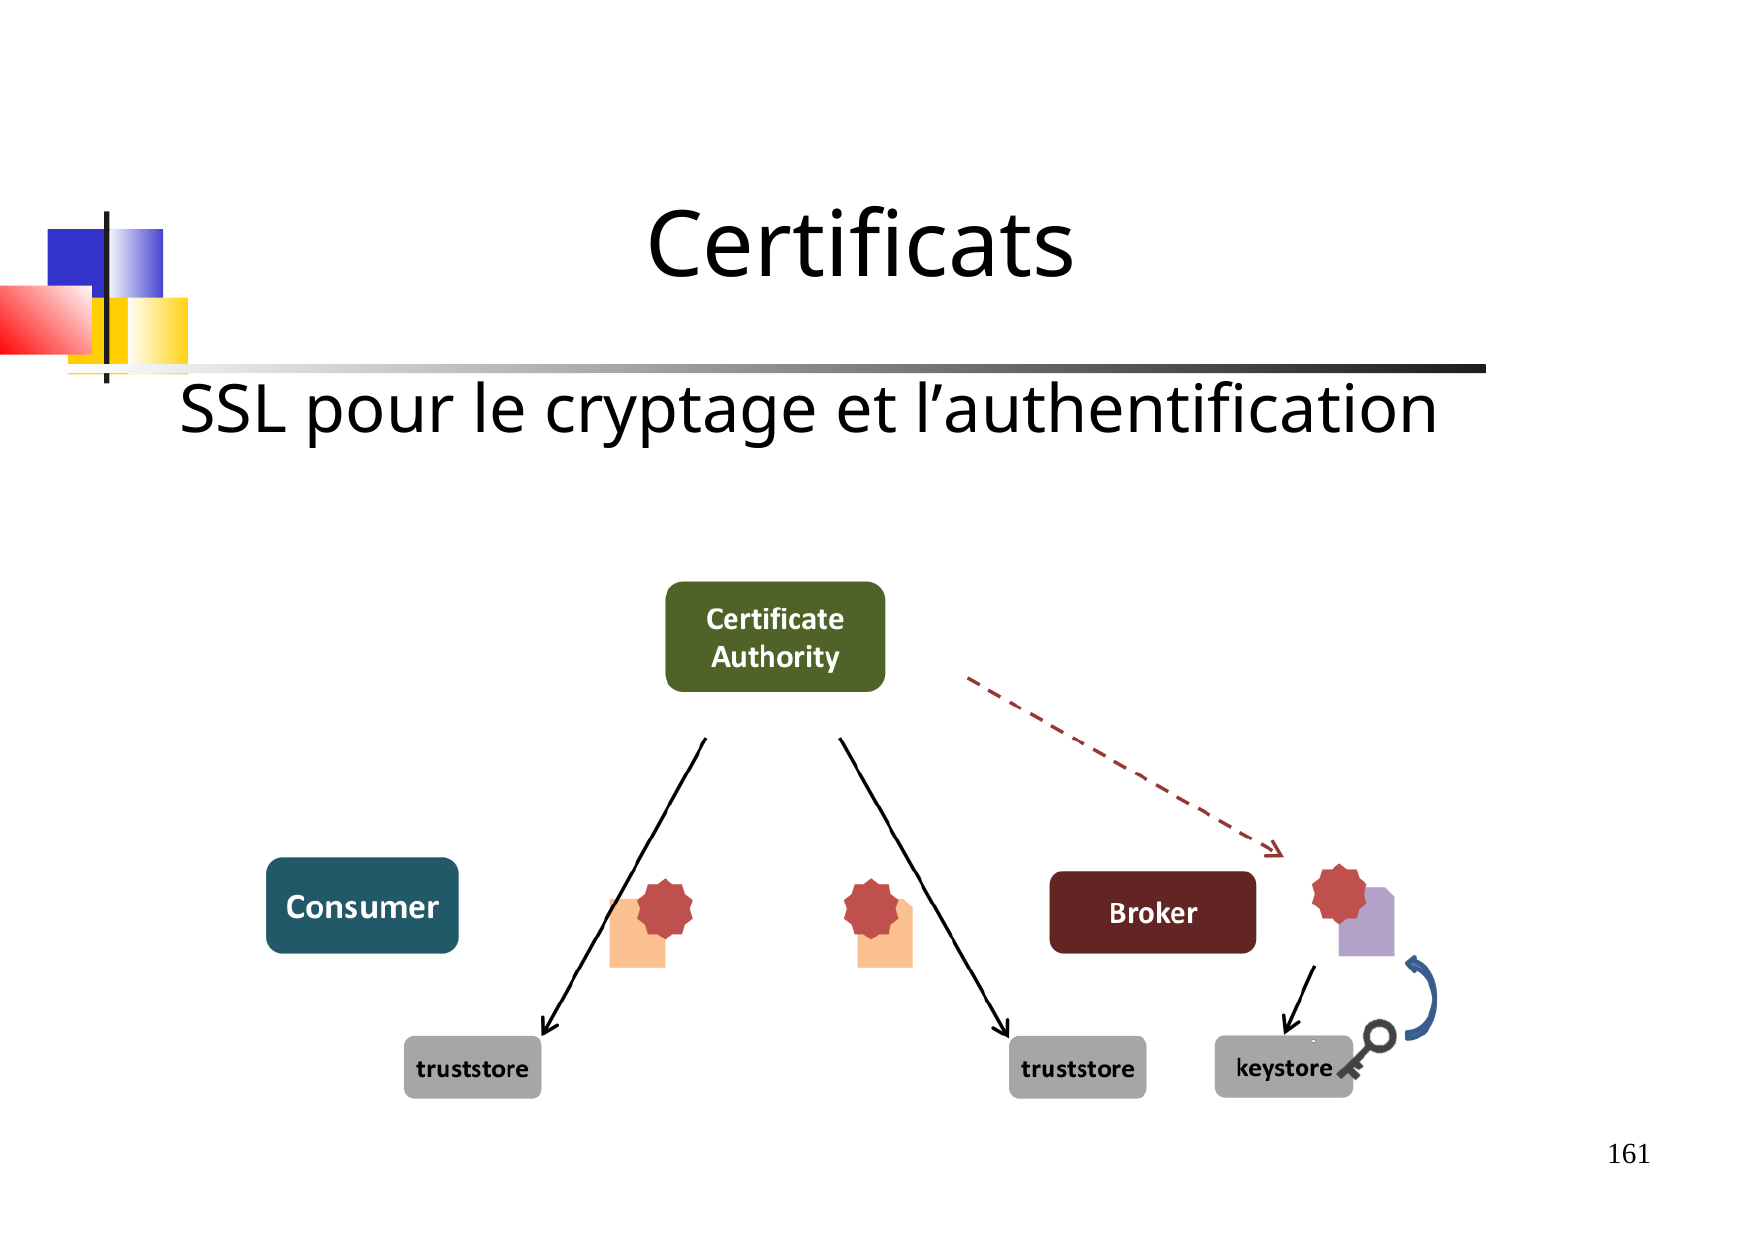

# Certificats
SSL pour le cryptage et l’authentification